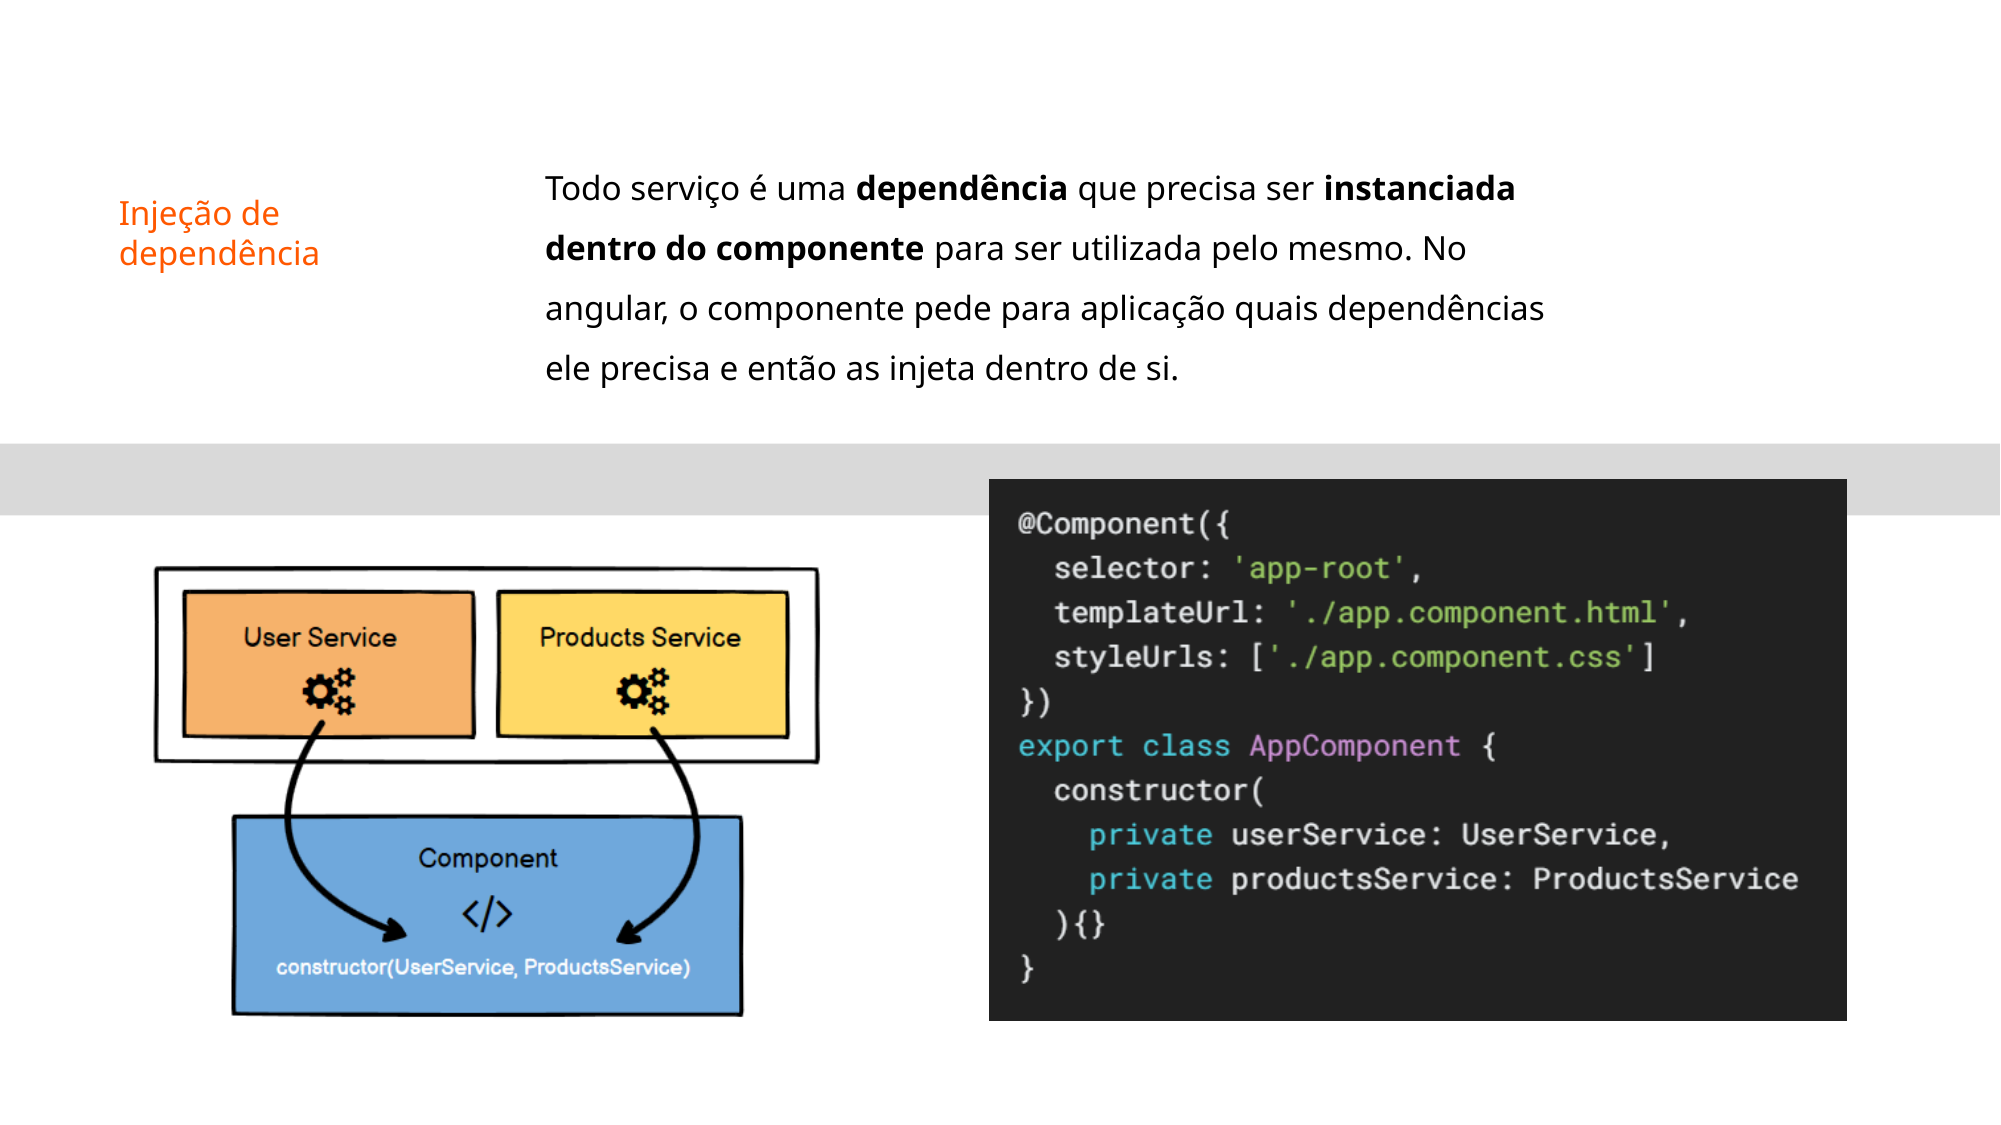

Todo serviço é uma dependência que precisa ser instanciada dentro do componente para ser utilizada pelo mesmo. No angular, o componente pede para aplicação quais dependências ele precisa e então as injeta dentro de si.
Injeção de
dependência